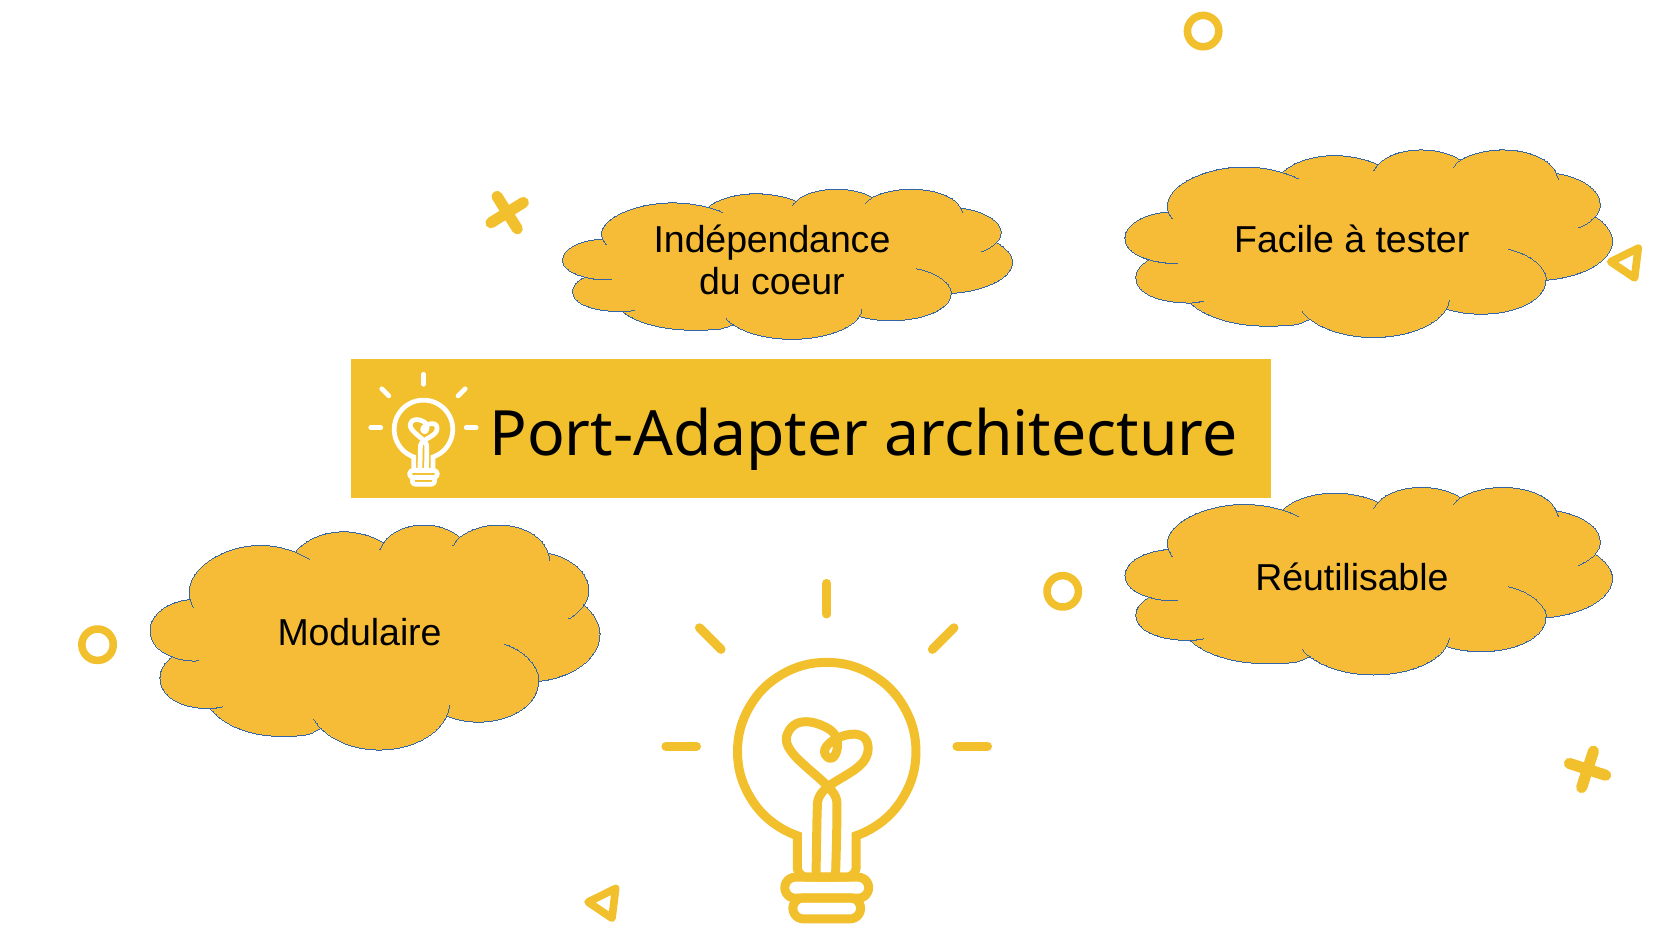

Facile à tester
Indépendance du coeur
Port-Adapter architecture
Réutilisable
Modulaire